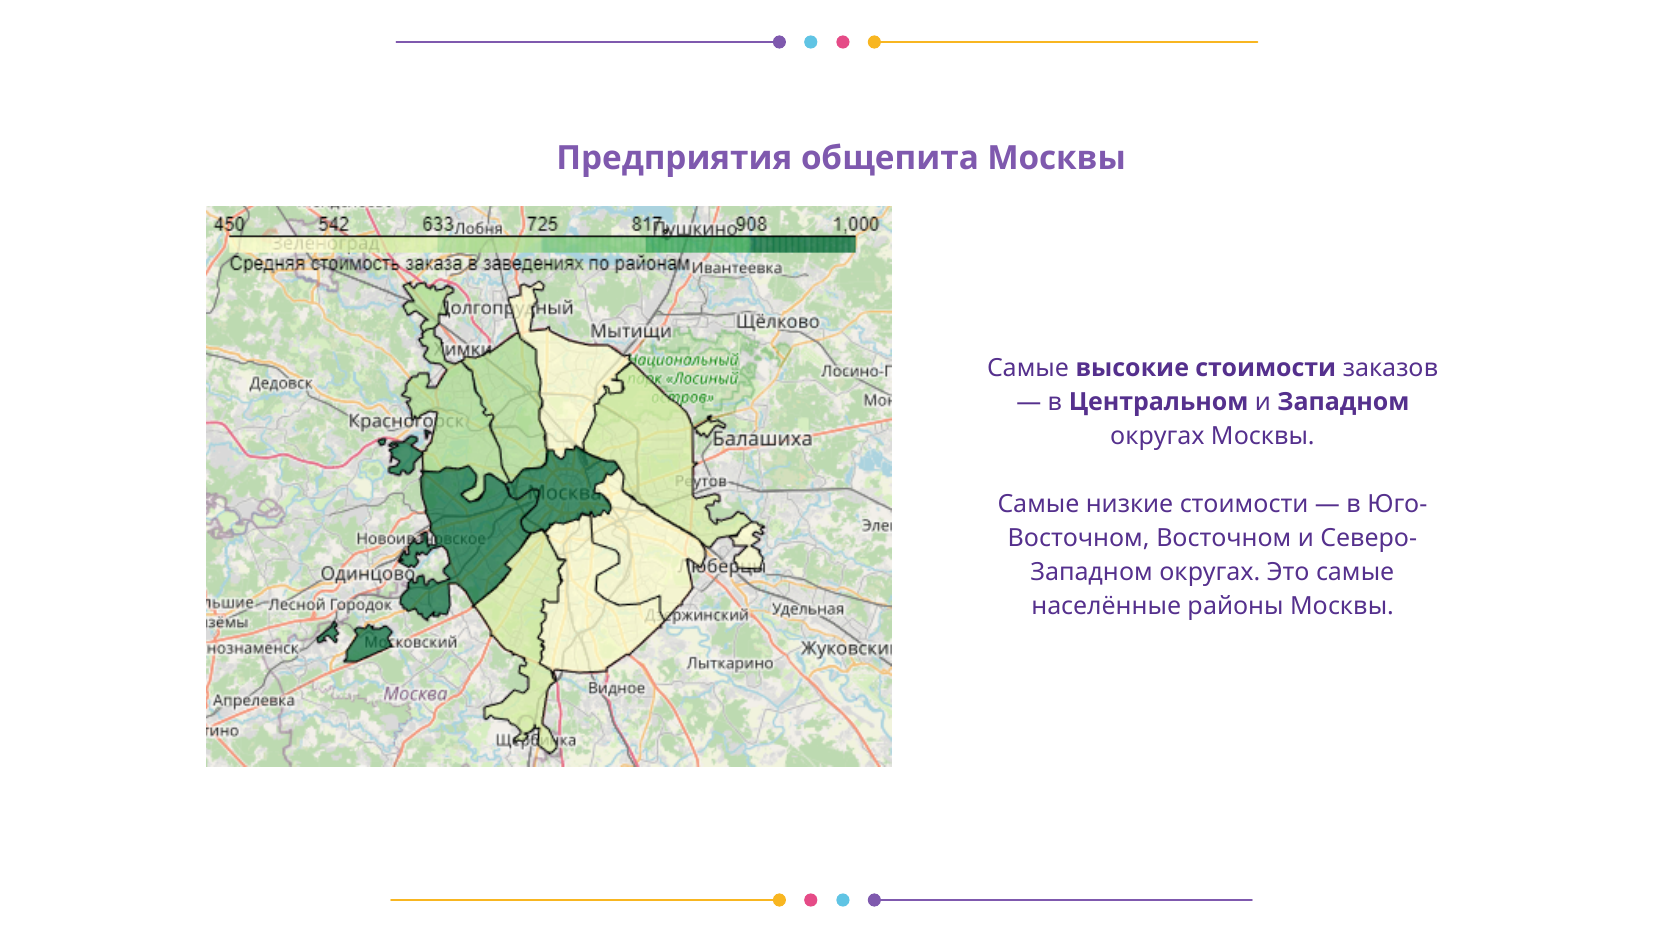

Предприятия общепита Москвы
# Самые высокие стоимости заказов — в Центральном и Западном округах Москвы. Самые низкие стоимости — в Юго-Восточном, Восточном и Северо-Западном округах. Это самые населённые районы Москвы.